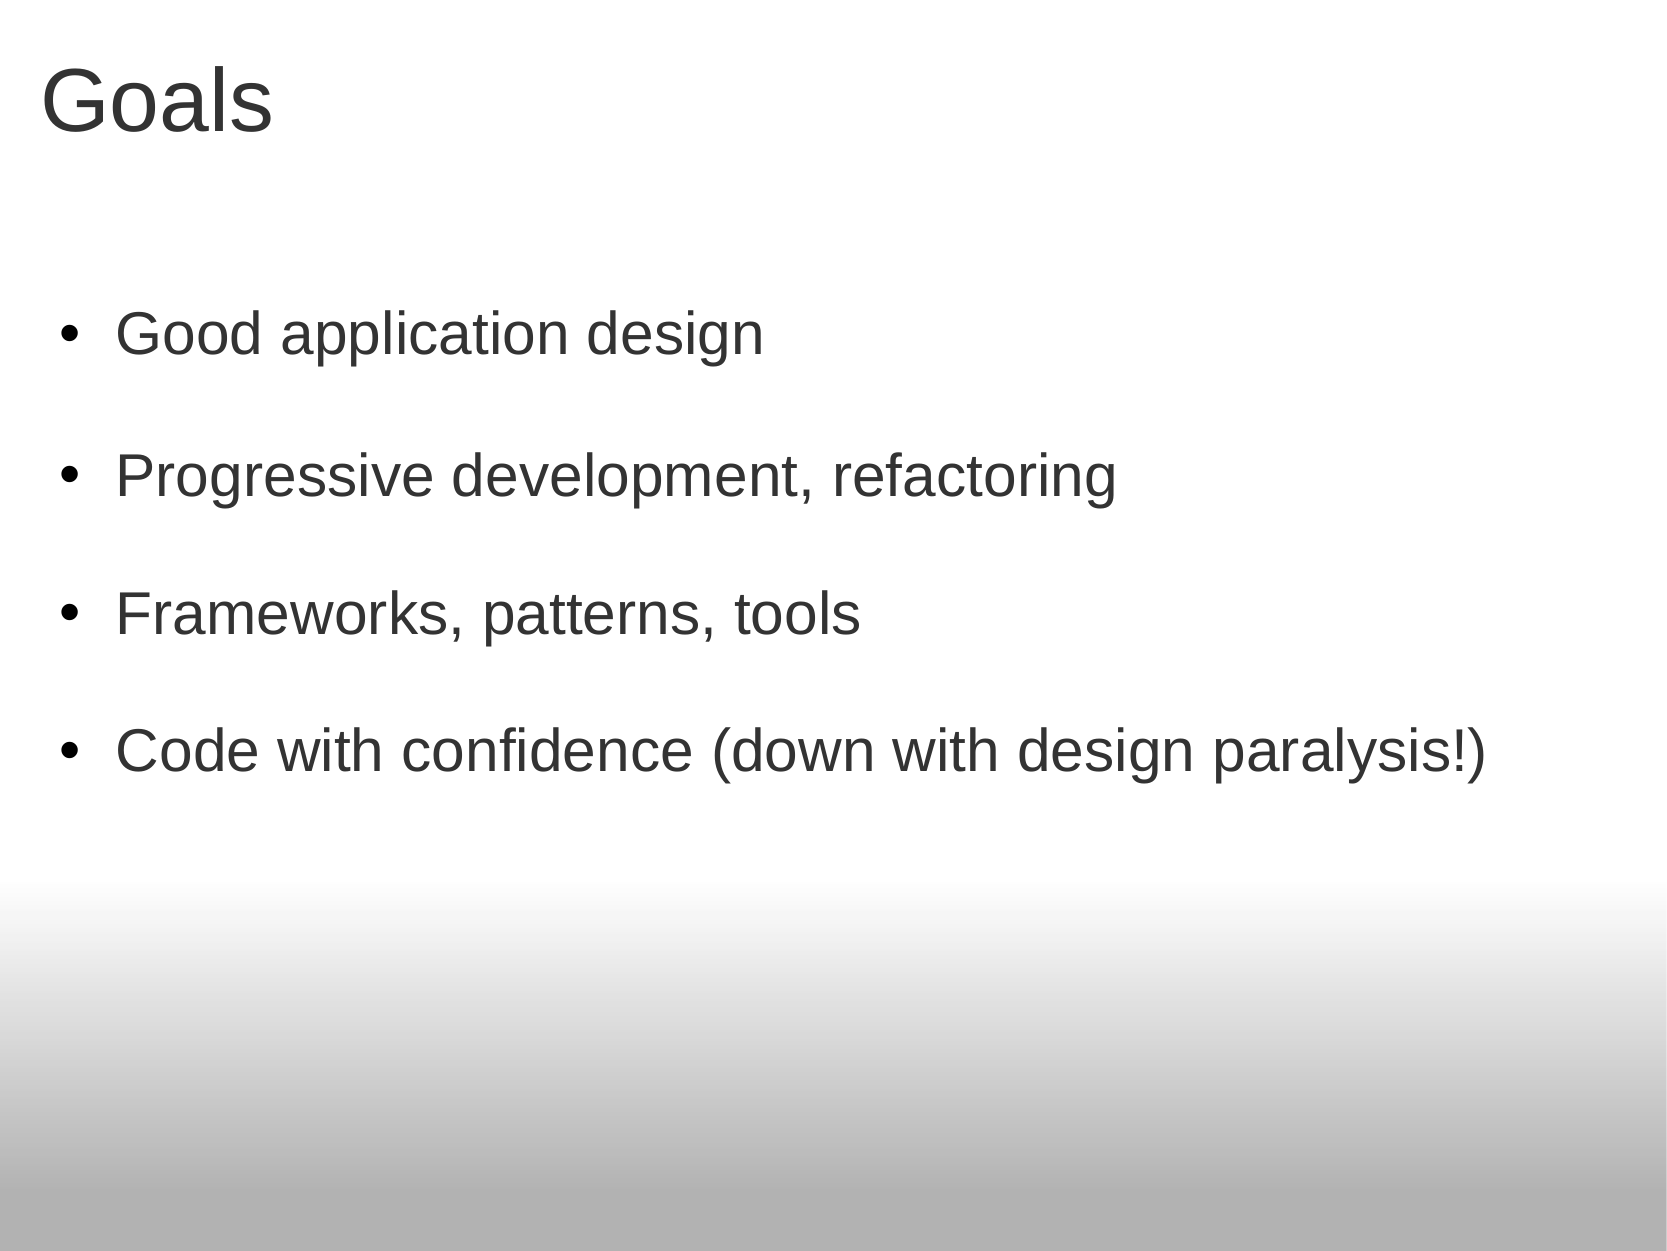

# Goals
Good application design
Progressive development, refactoring
Frameworks, patterns, tools
Code with confidence (down with design paralysis!)